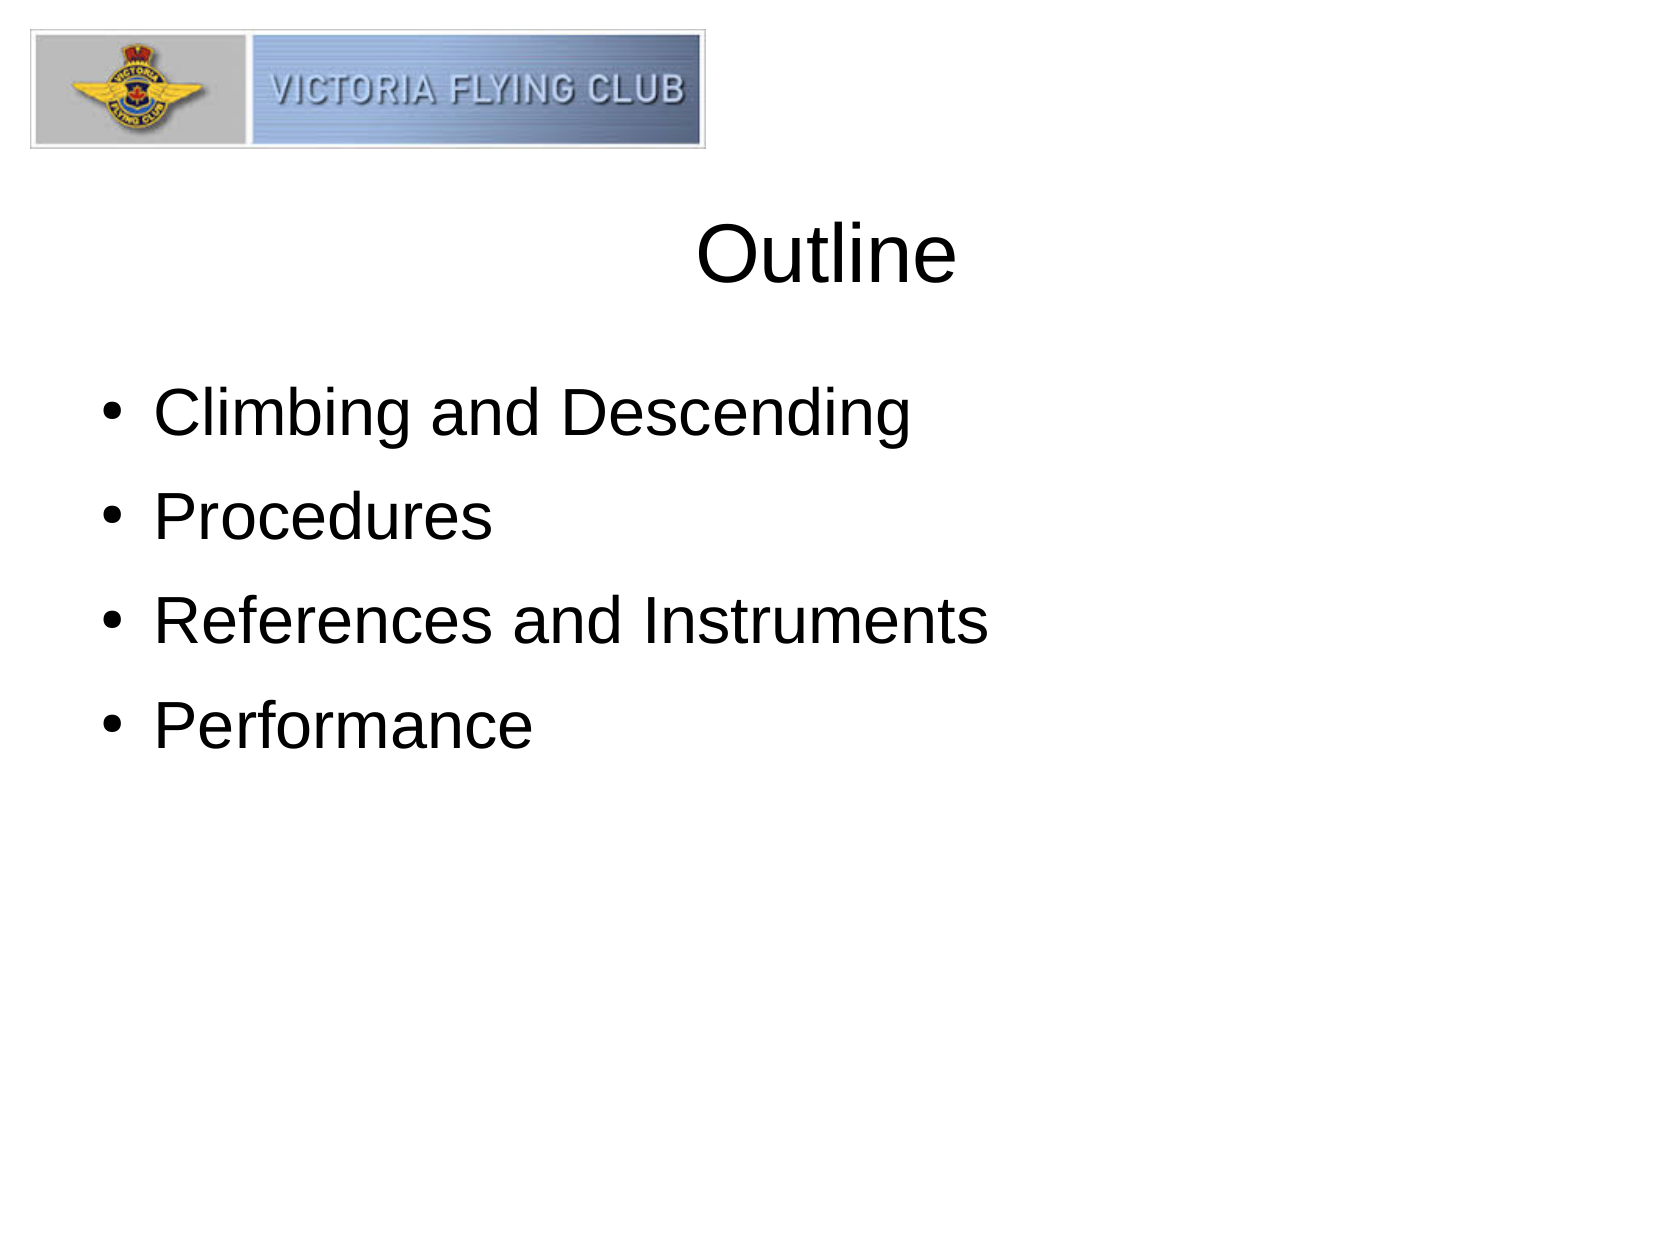

# Outline
Climbing and Descending
Procedures
References and Instruments
Performance